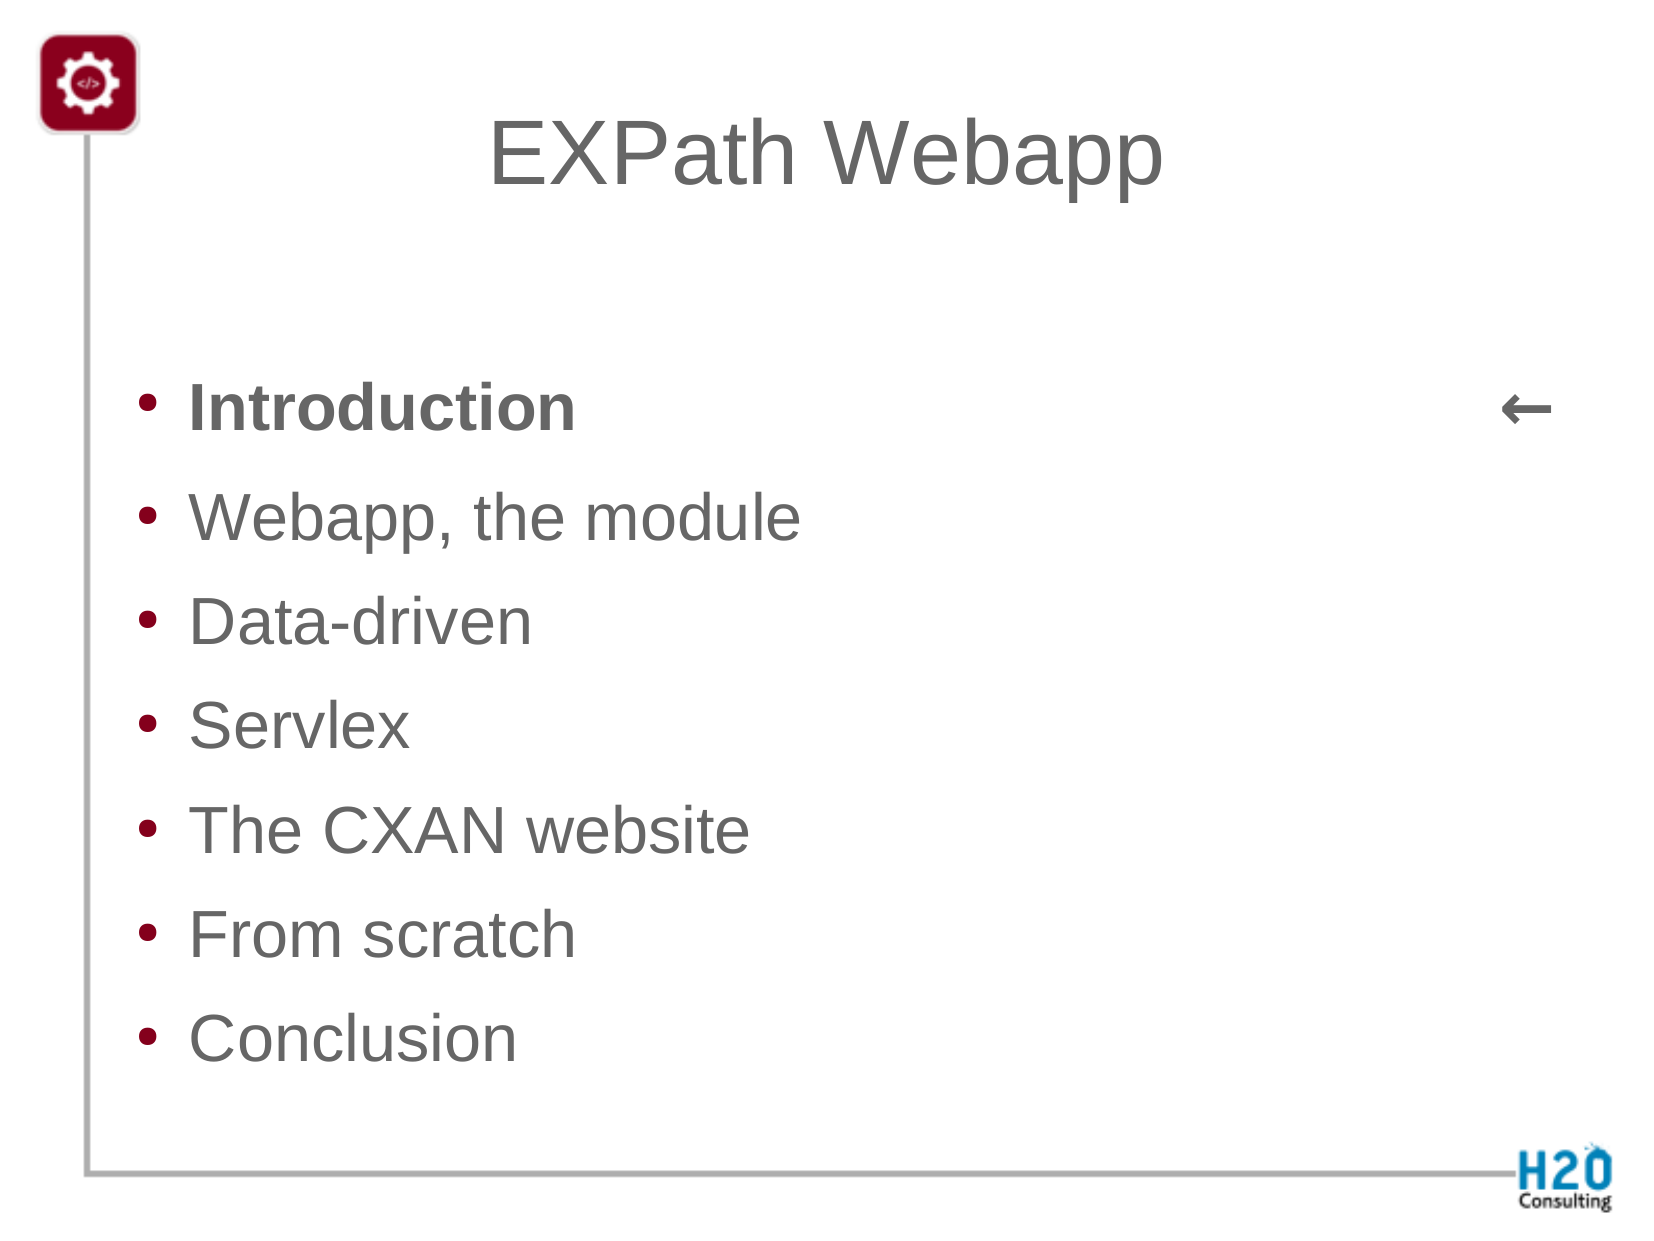

# EXPath Webapp
Introduction												 ←
Webapp, the module
Data-driven
Servlex
The CXAN website
From scratch
Conclusion